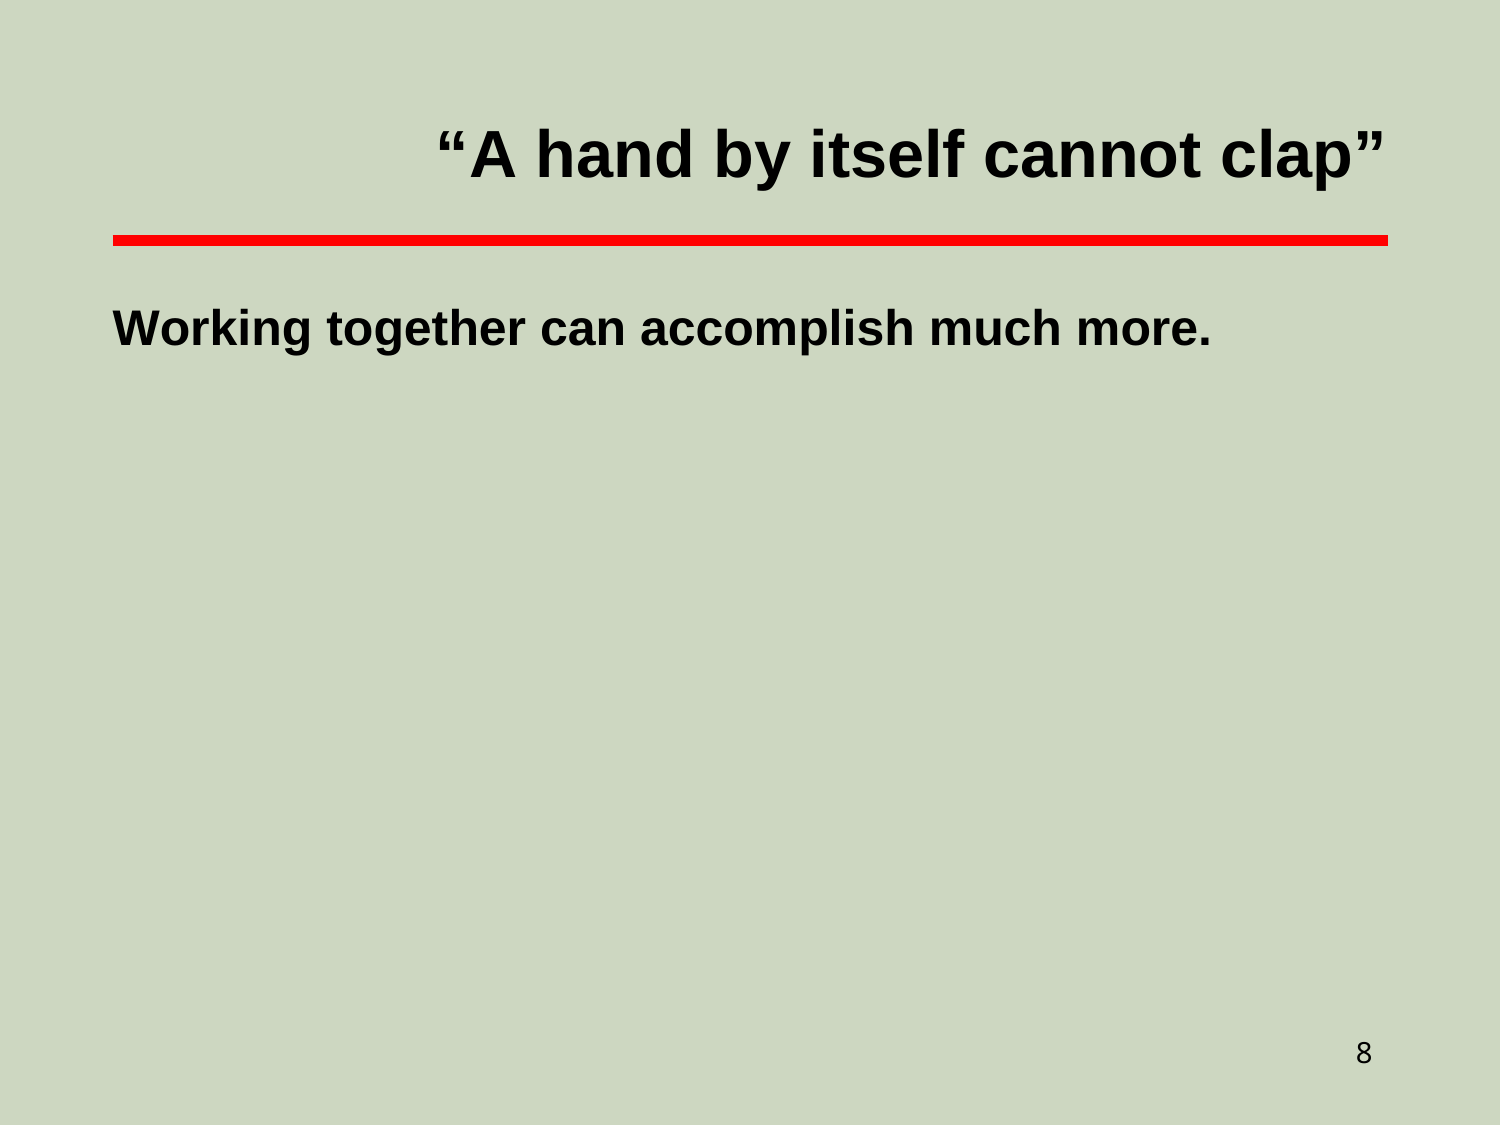

# “A hand by itself cannot clap”
Working together can accomplish much more.